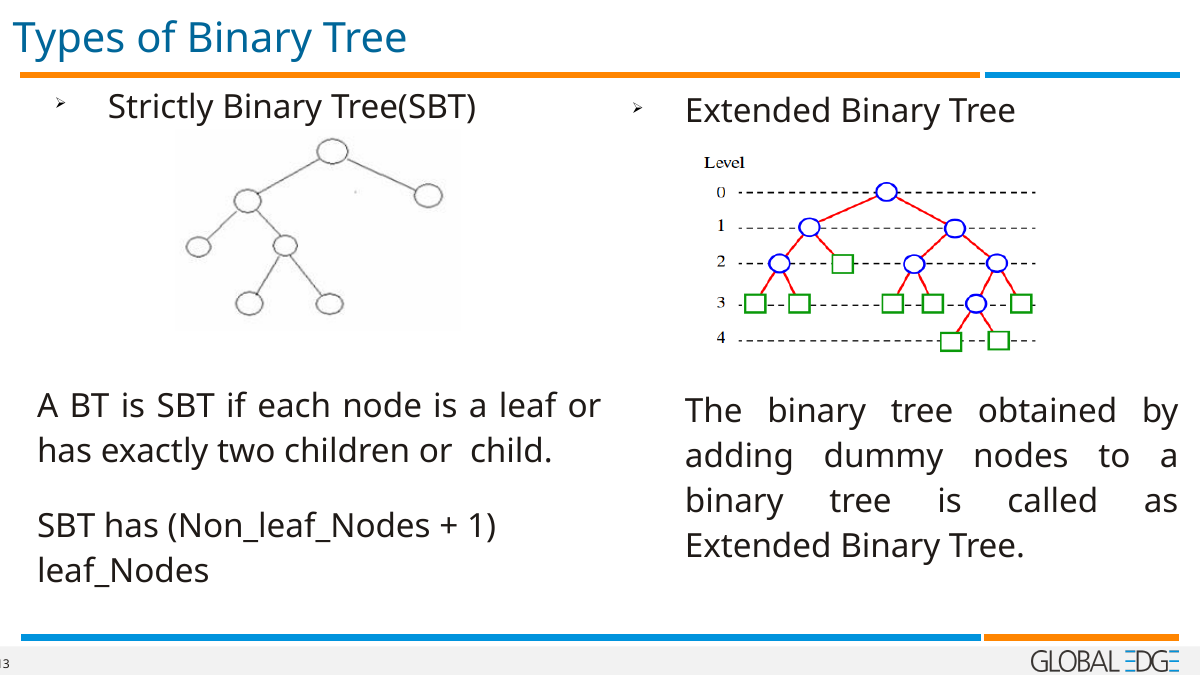

# Types of Binary Tree
Strictly Binary Tree(SBT)
A BT is SBT if each node is a leaf or has exactly two children or child.
SBT has (Non_leaf_Nodes + 1) leaf_Nodes
Extended Binary Tree
The binary tree obtained by adding dummy nodes to a binary tree is called as Extended Binary Tree.